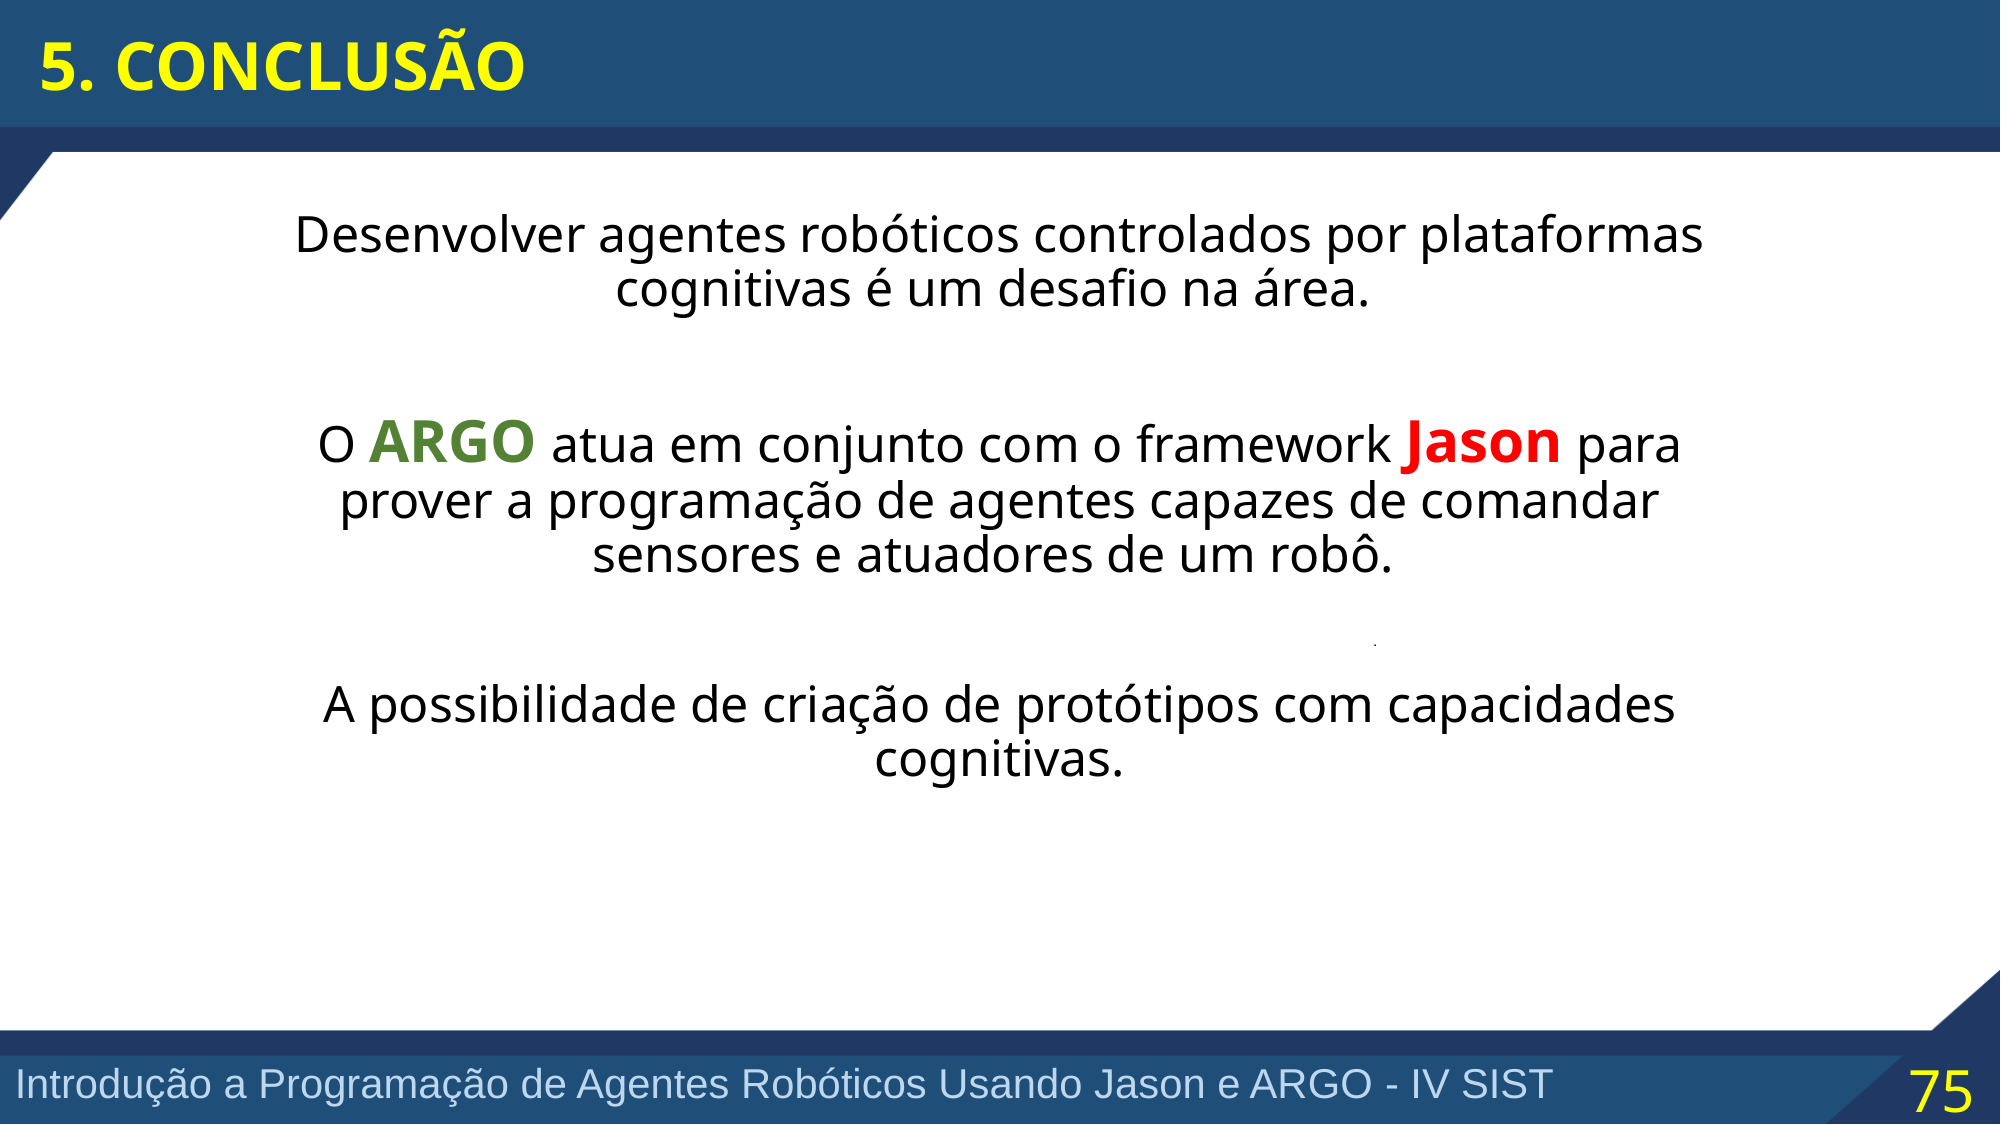

5. CONCLUSÃO
Desenvolver agentes robóticos controlados por plataformas cognitivas é um desafio na área.
O ARGO atua em conjunto com o framework Jason para prover a programação de agentes capazes de comandar sensores e atuadores de um robô.
A possibilidade de criação de protótipos com capacidades cognitivas.